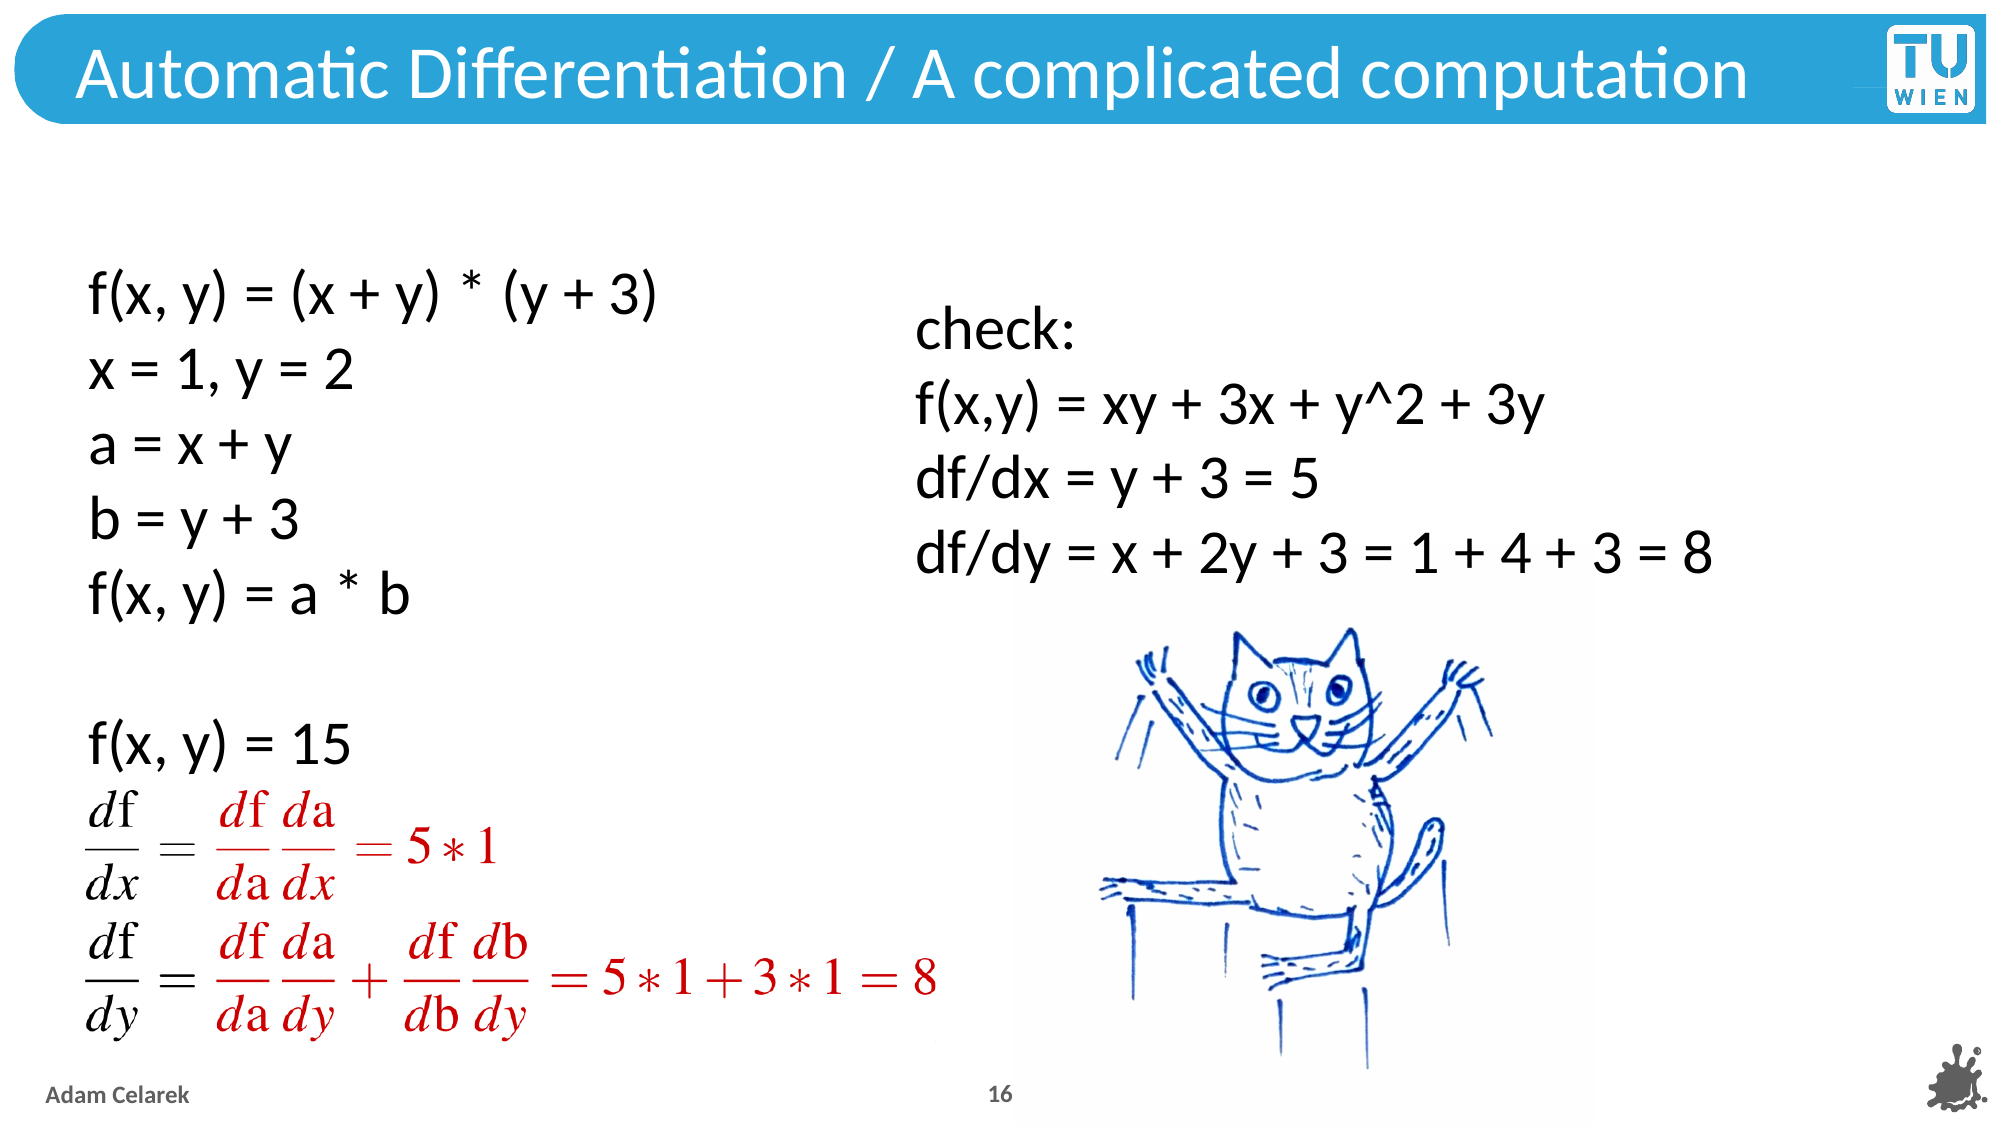

# Automatic Differentiation / A complicated computation
f(x, y) = (x + y) * (y + 3)
x = 1, y = 2
a = x + y
b = y + 3
f(x, y) = a * b
f(x, y) = 15
check:
f(x,y) = xy + 3x + y^2 + 3y
df/dx = y + 3 = 5
df/dy = x + 2y + 3 = 1 + 4 + 3 = 8
Adam Celarek